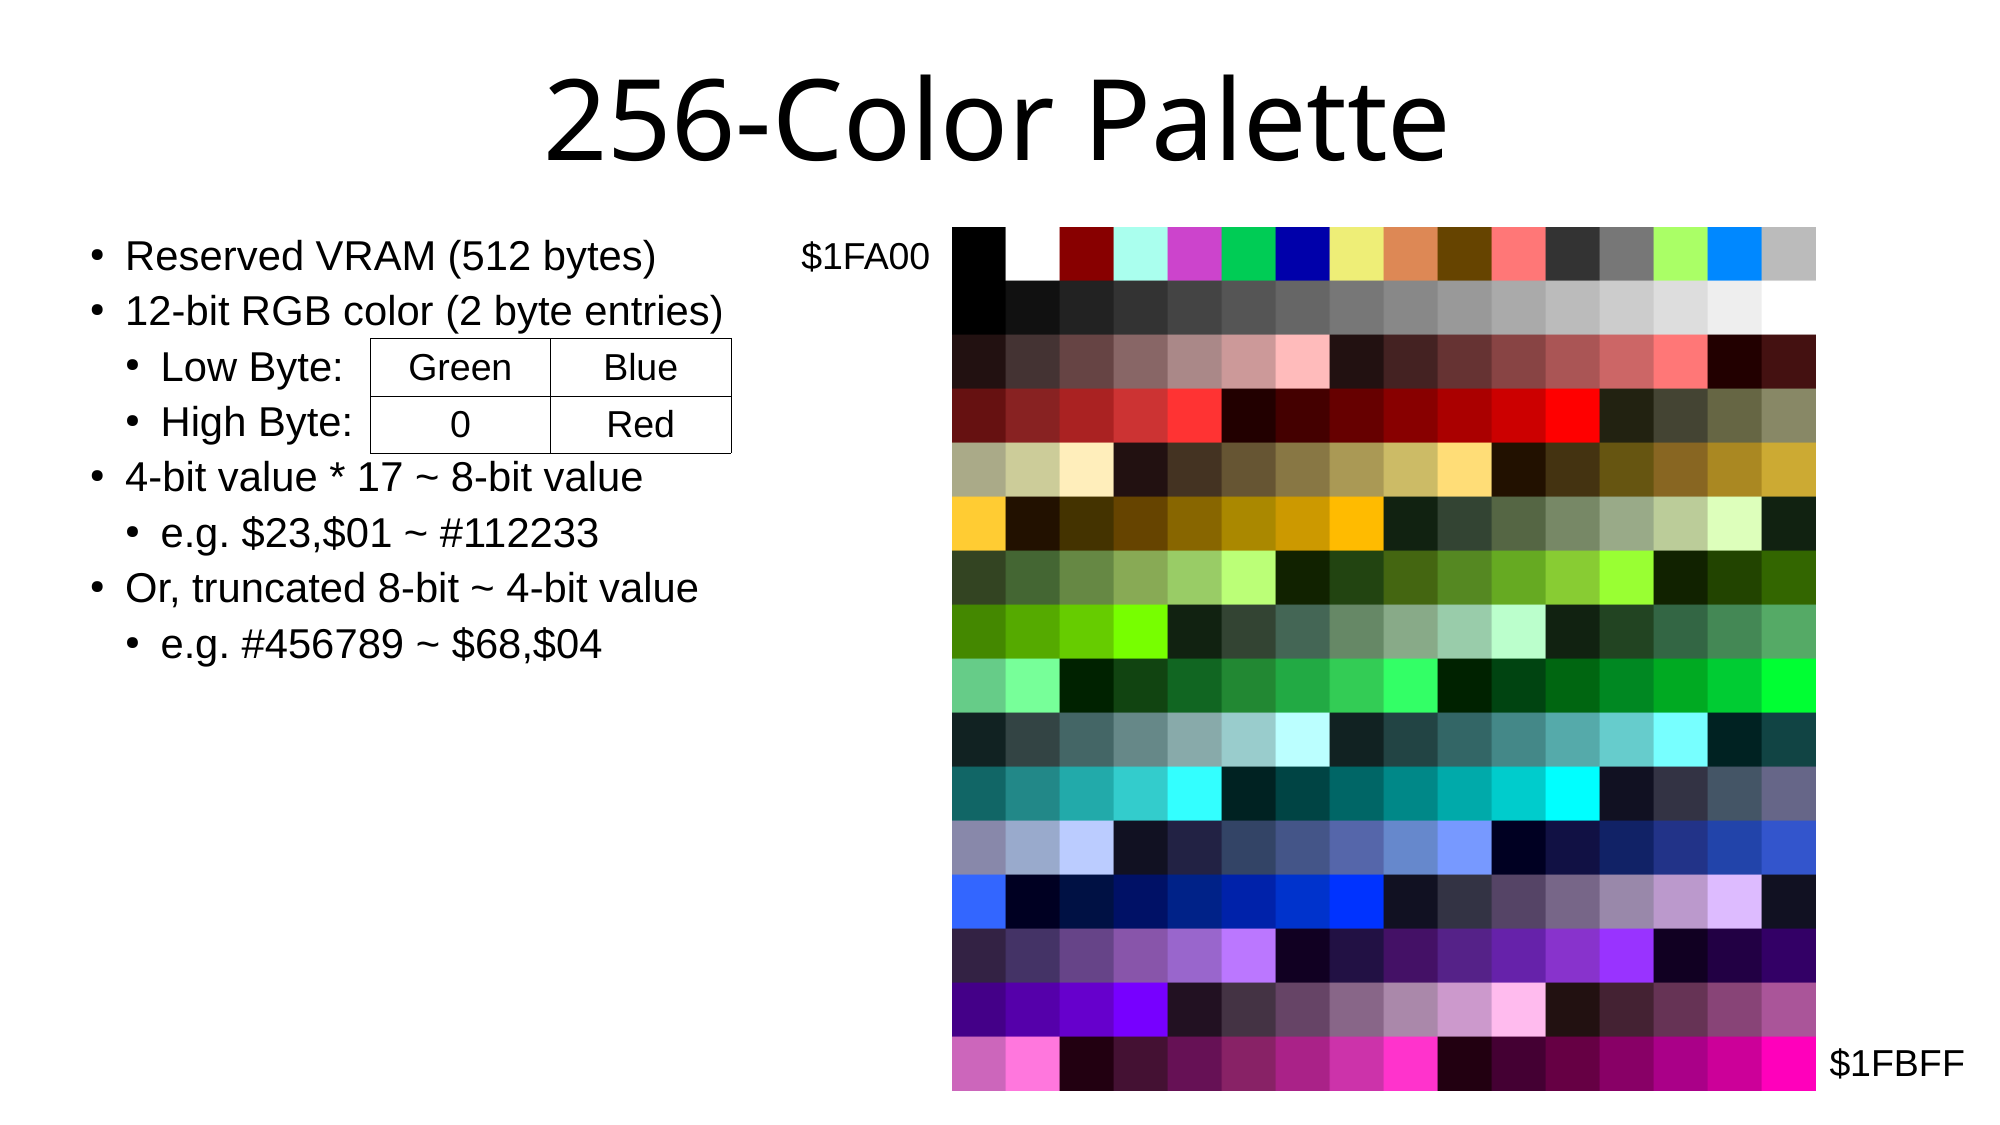

# 256-Color Palette
Reserved VRAM (512 bytes)
12-bit RGB color (2 byte entries)
Low Byte:
High Byte:
4-bit value * 17 ~ 8-bit value
e.g. $23,$01 ~ #112233
Or, truncated 8-bit ~ 4-bit value
e.g. #456789 ~ $68,$04
$1FA00
| Green | Blue |
| --- | --- |
| 0 | Red |
$1FBFF